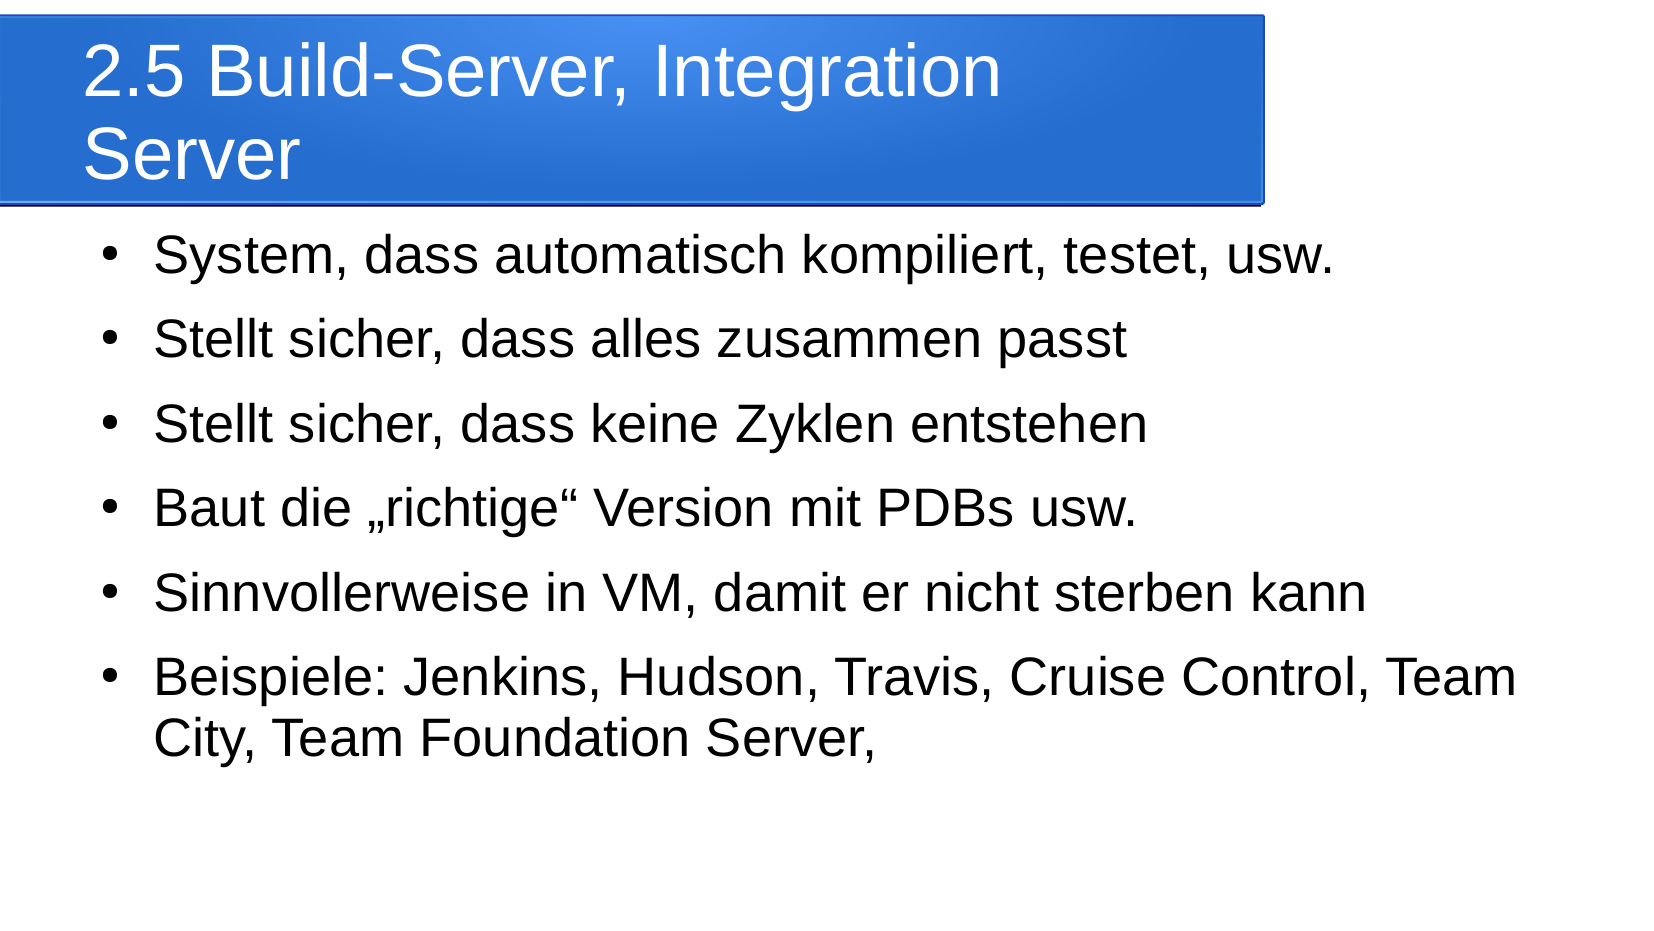

# 2.5 Build-Server, Integration Server
System, dass automatisch kompiliert, testet, usw.
Stellt sicher, dass alles zusammen passt
Stellt sicher, dass keine Zyklen entstehen
Baut die „richtige“ Version mit PDBs usw.
Sinnvollerweise in VM, damit er nicht sterben kann
Beispiele: Jenkins, Hudson, Travis, Cruise Control, Team City, Team Foundation Server,